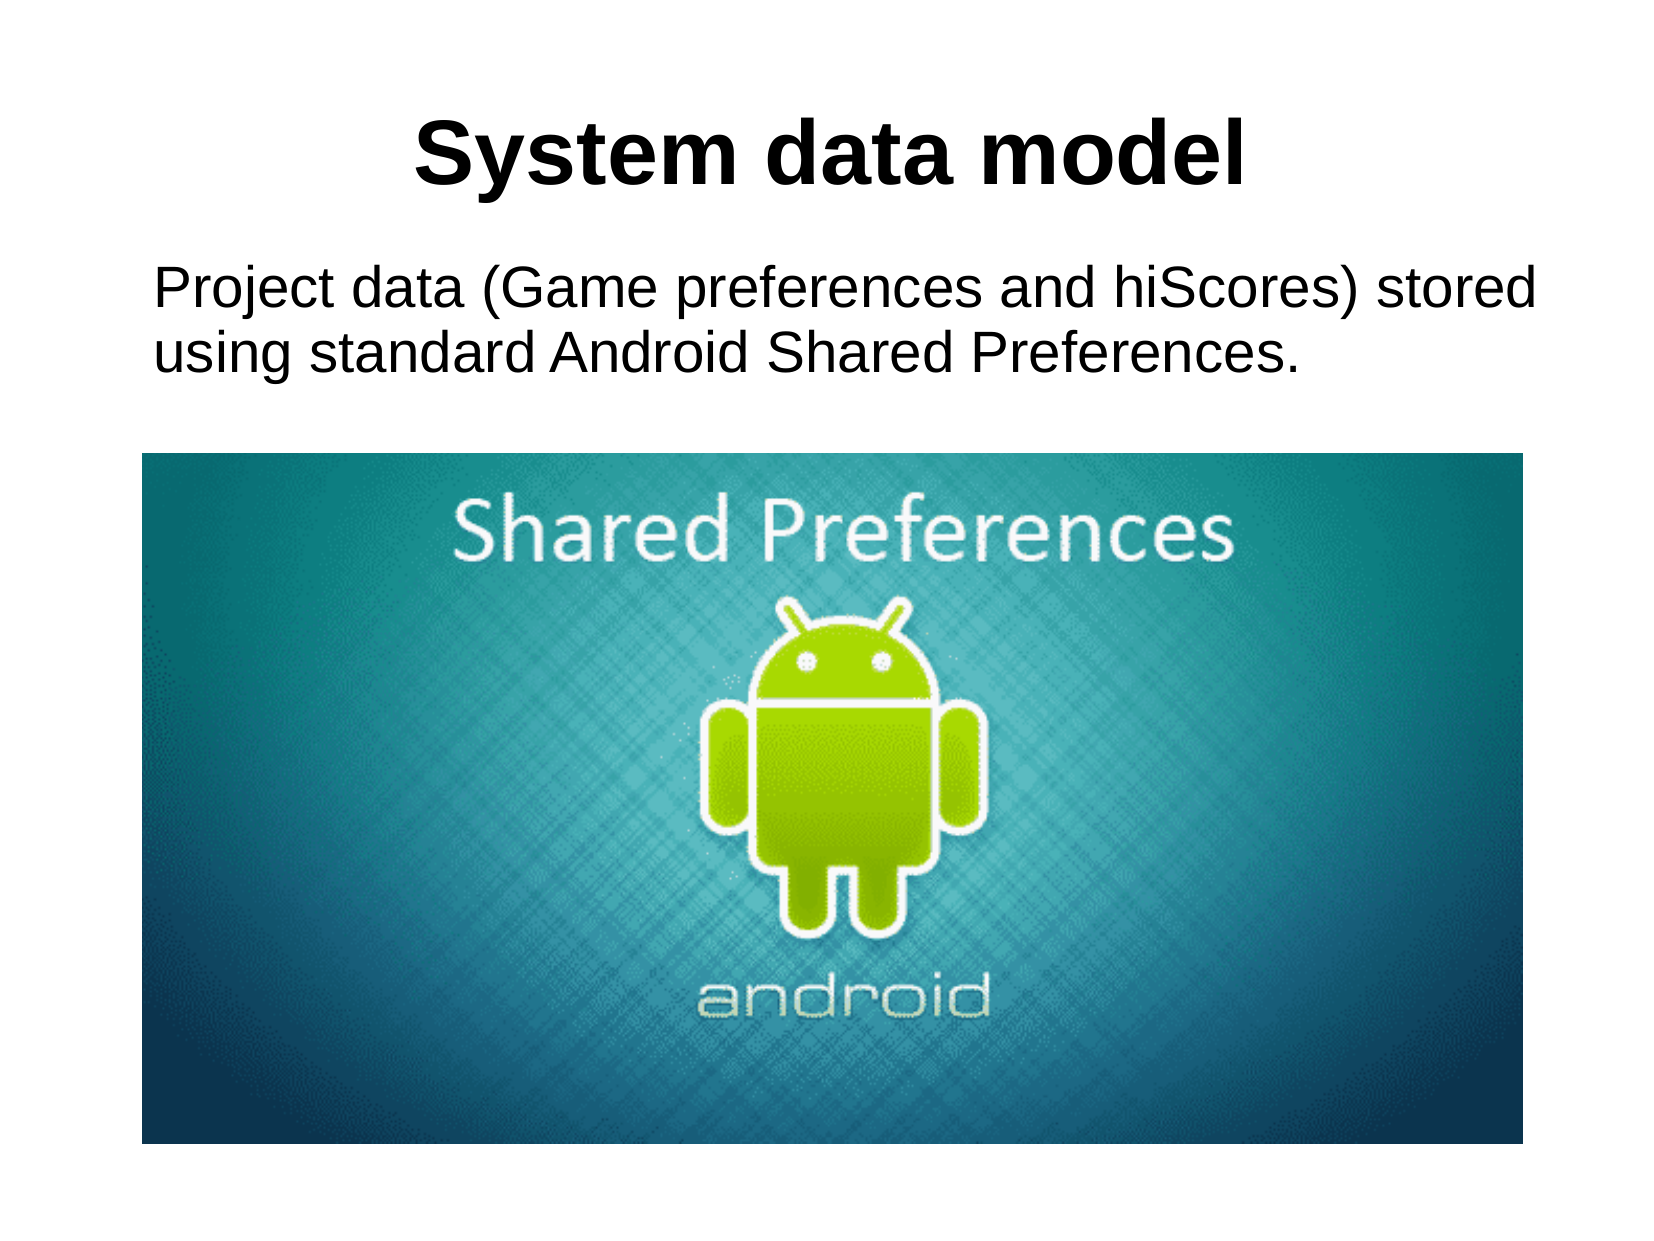

# System data model
Project data (Game preferences and hiScores) stored using standard Android Shared Preferences.